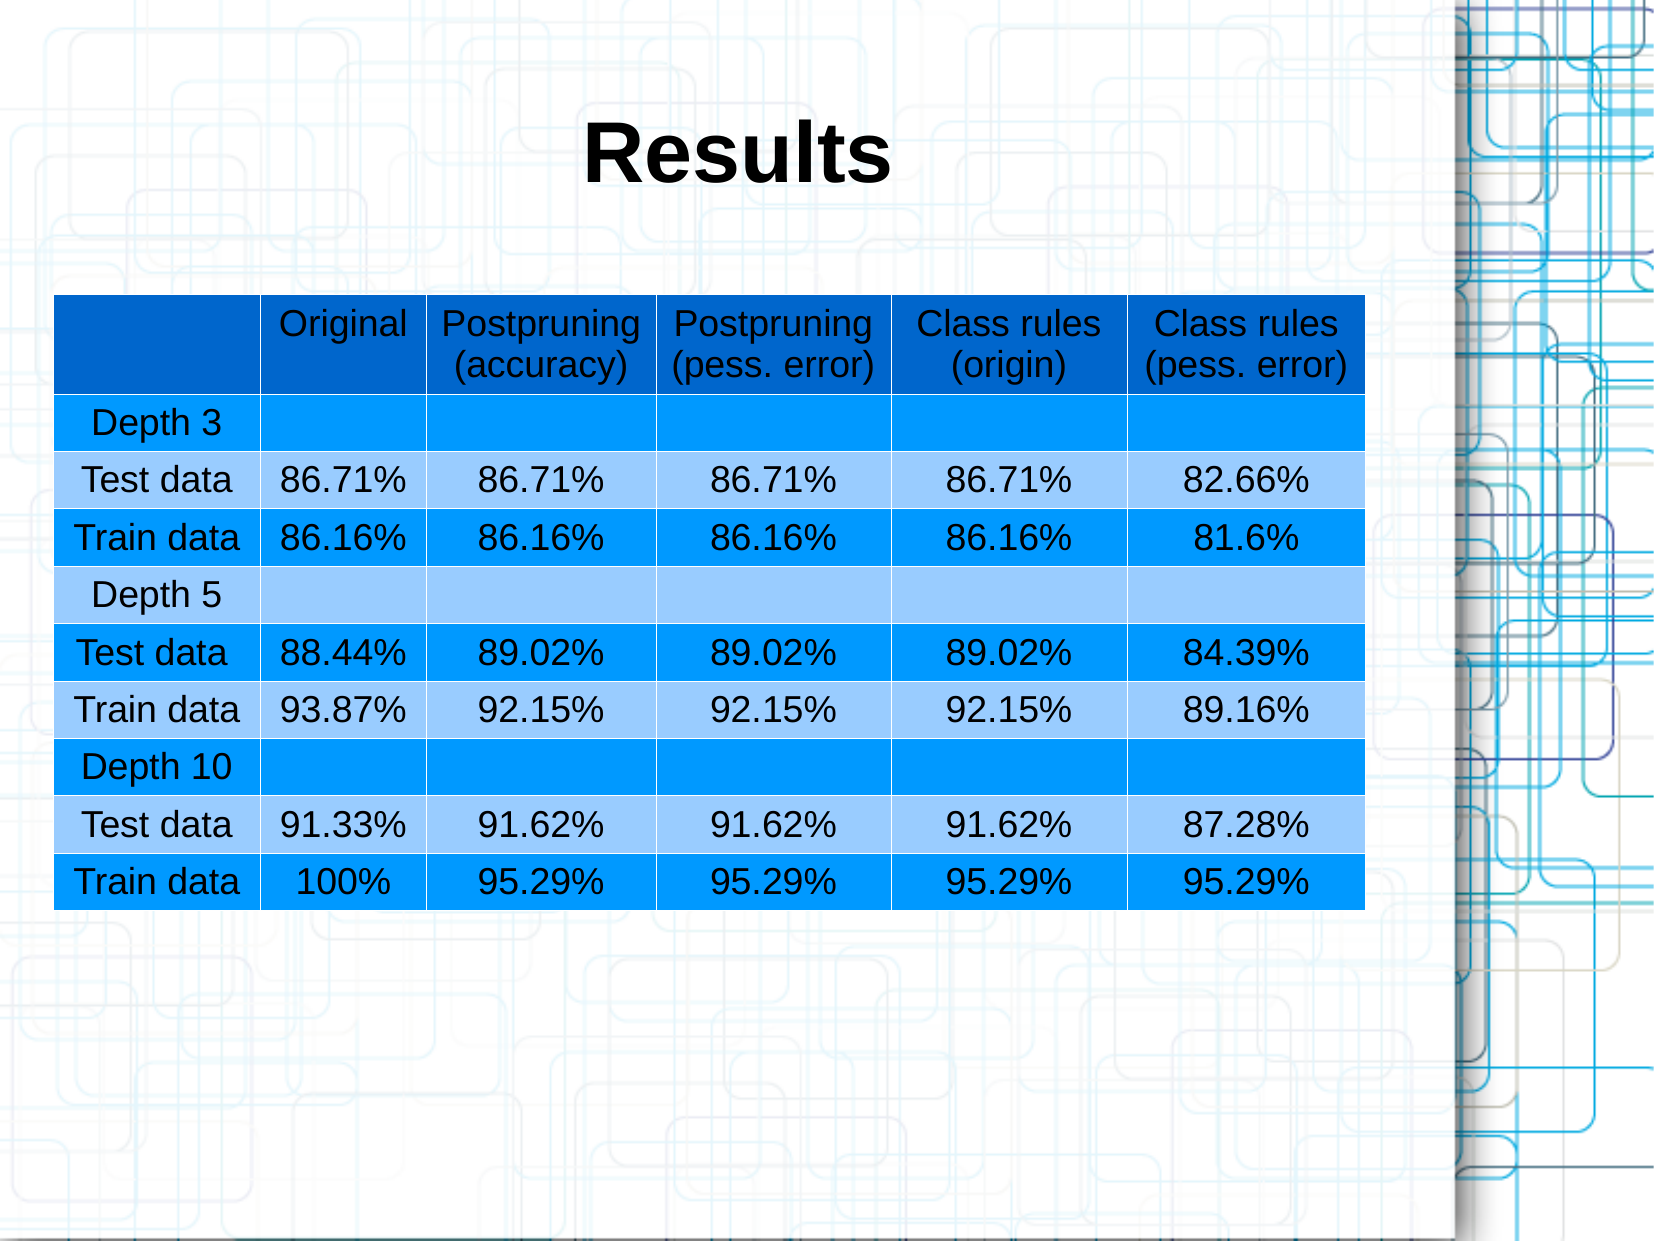

# Results
| | Original | Postpruning (accuracy) | Postpruning (pess. error) | Class rules (origin) | Class rules (pess. error) |
| --- | --- | --- | --- | --- | --- |
| Depth 3 | | | | | |
| Test data | 86.71% | 86.71% | 86.71% | 86.71% | 82.66% |
| Train data | 86.16% | 86.16% | 86.16% | 86.16% | 81.6% |
| Depth 5 | | | | | |
| Test data | 88.44% | 89.02% | 89.02% | 89.02% | 84.39% |
| Train data | 93.87% | 92.15% | 92.15% | 92.15% | 89.16% |
| Depth 10 | | | | | |
| Test data | 91.33% | 91.62% | 91.62% | 91.62% | 87.28% |
| Train data | 100% | 95.29% | 95.29% | 95.29% | 95.29% |